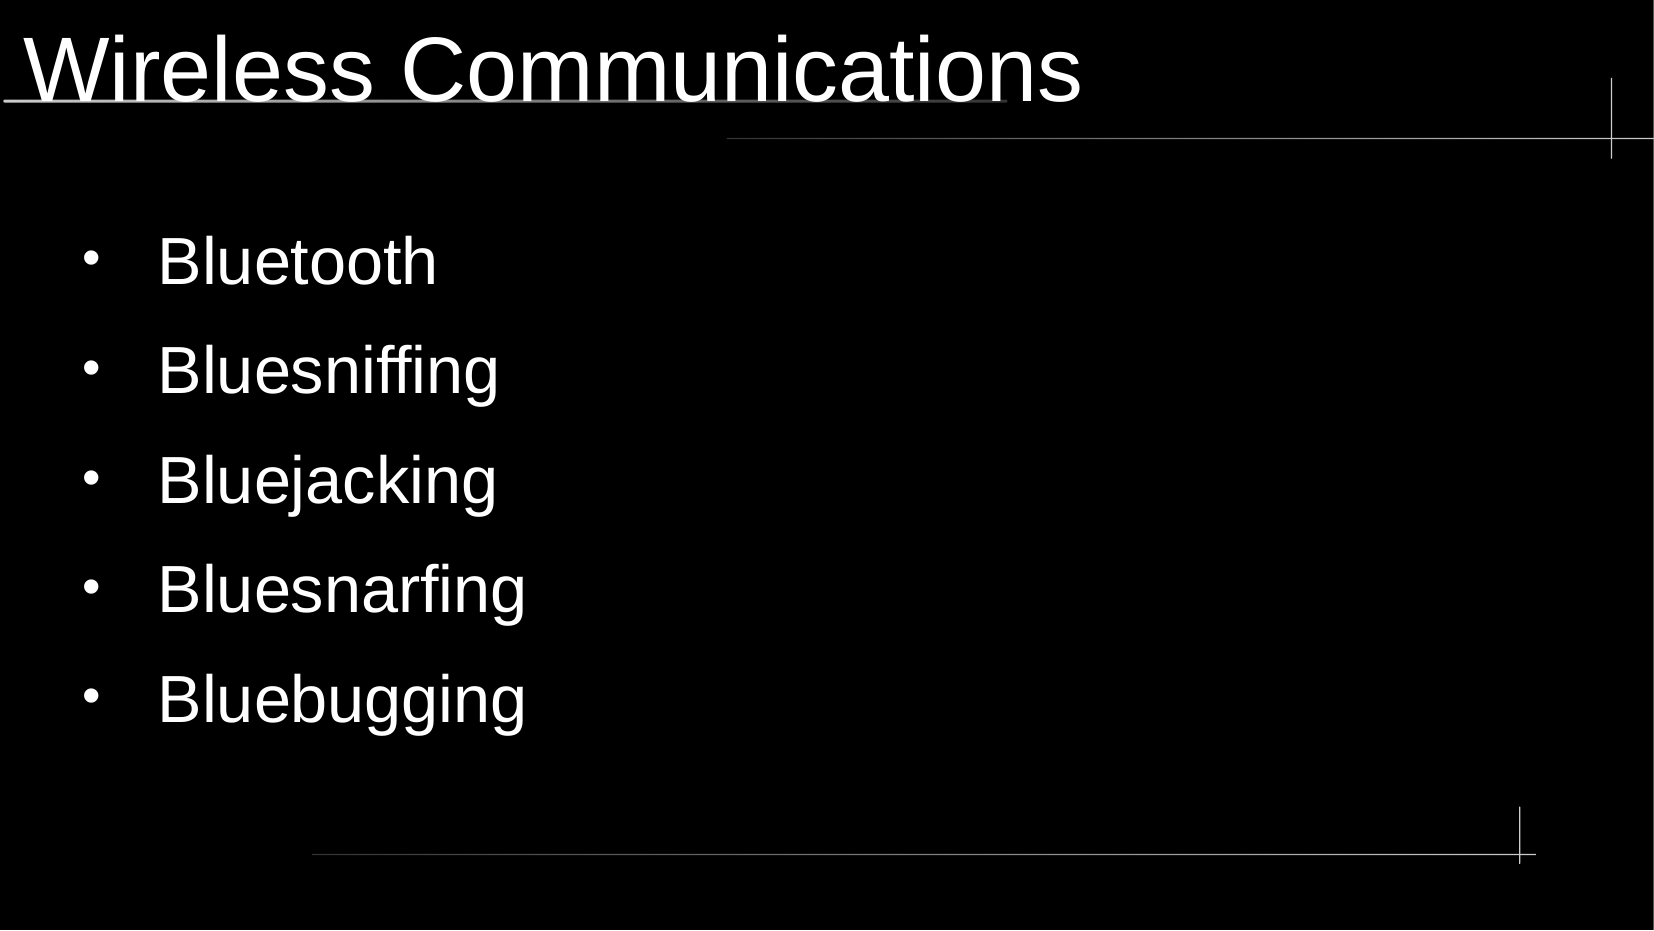

# Wireless Communications
Bluetooth
Bluesniffing
Bluejacking
Bluesnarfing
Bluebugging